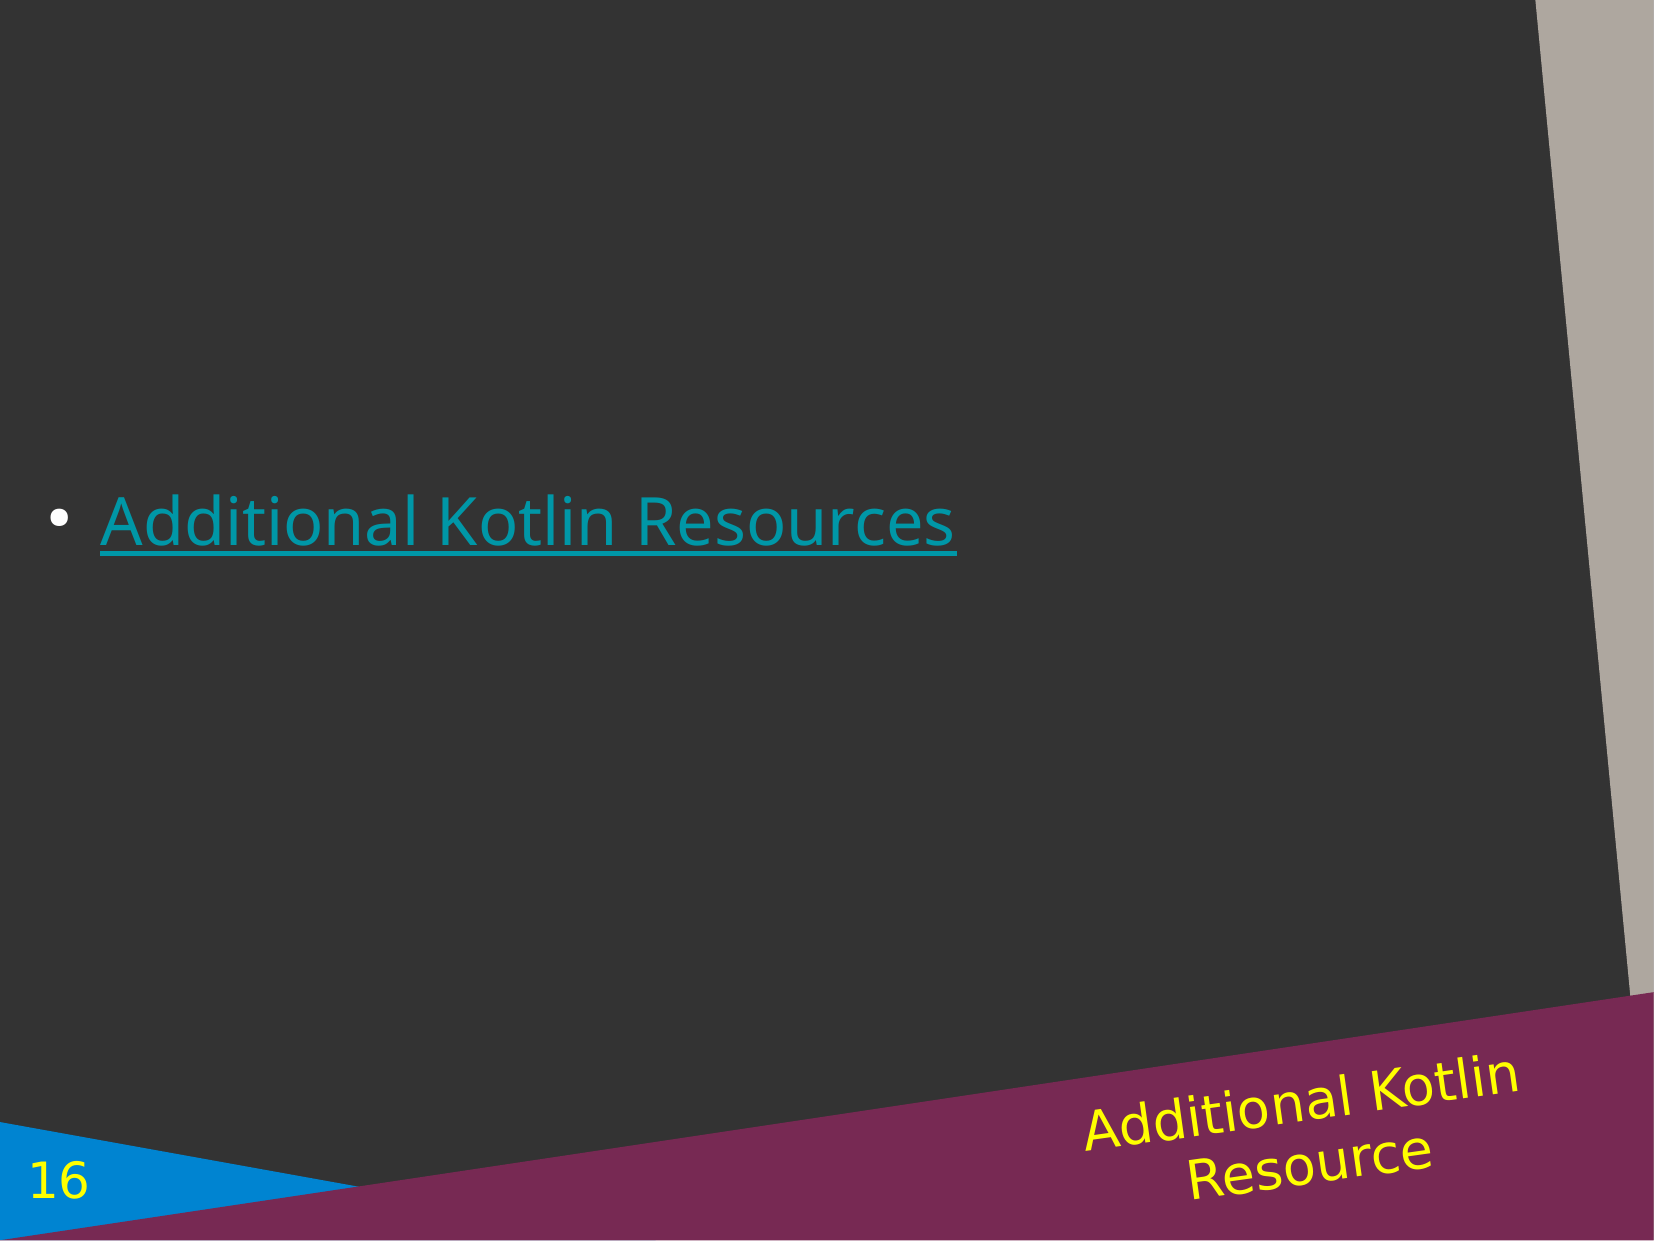

Additional Kotlin Resources
# Additional Kotlin Resource
16